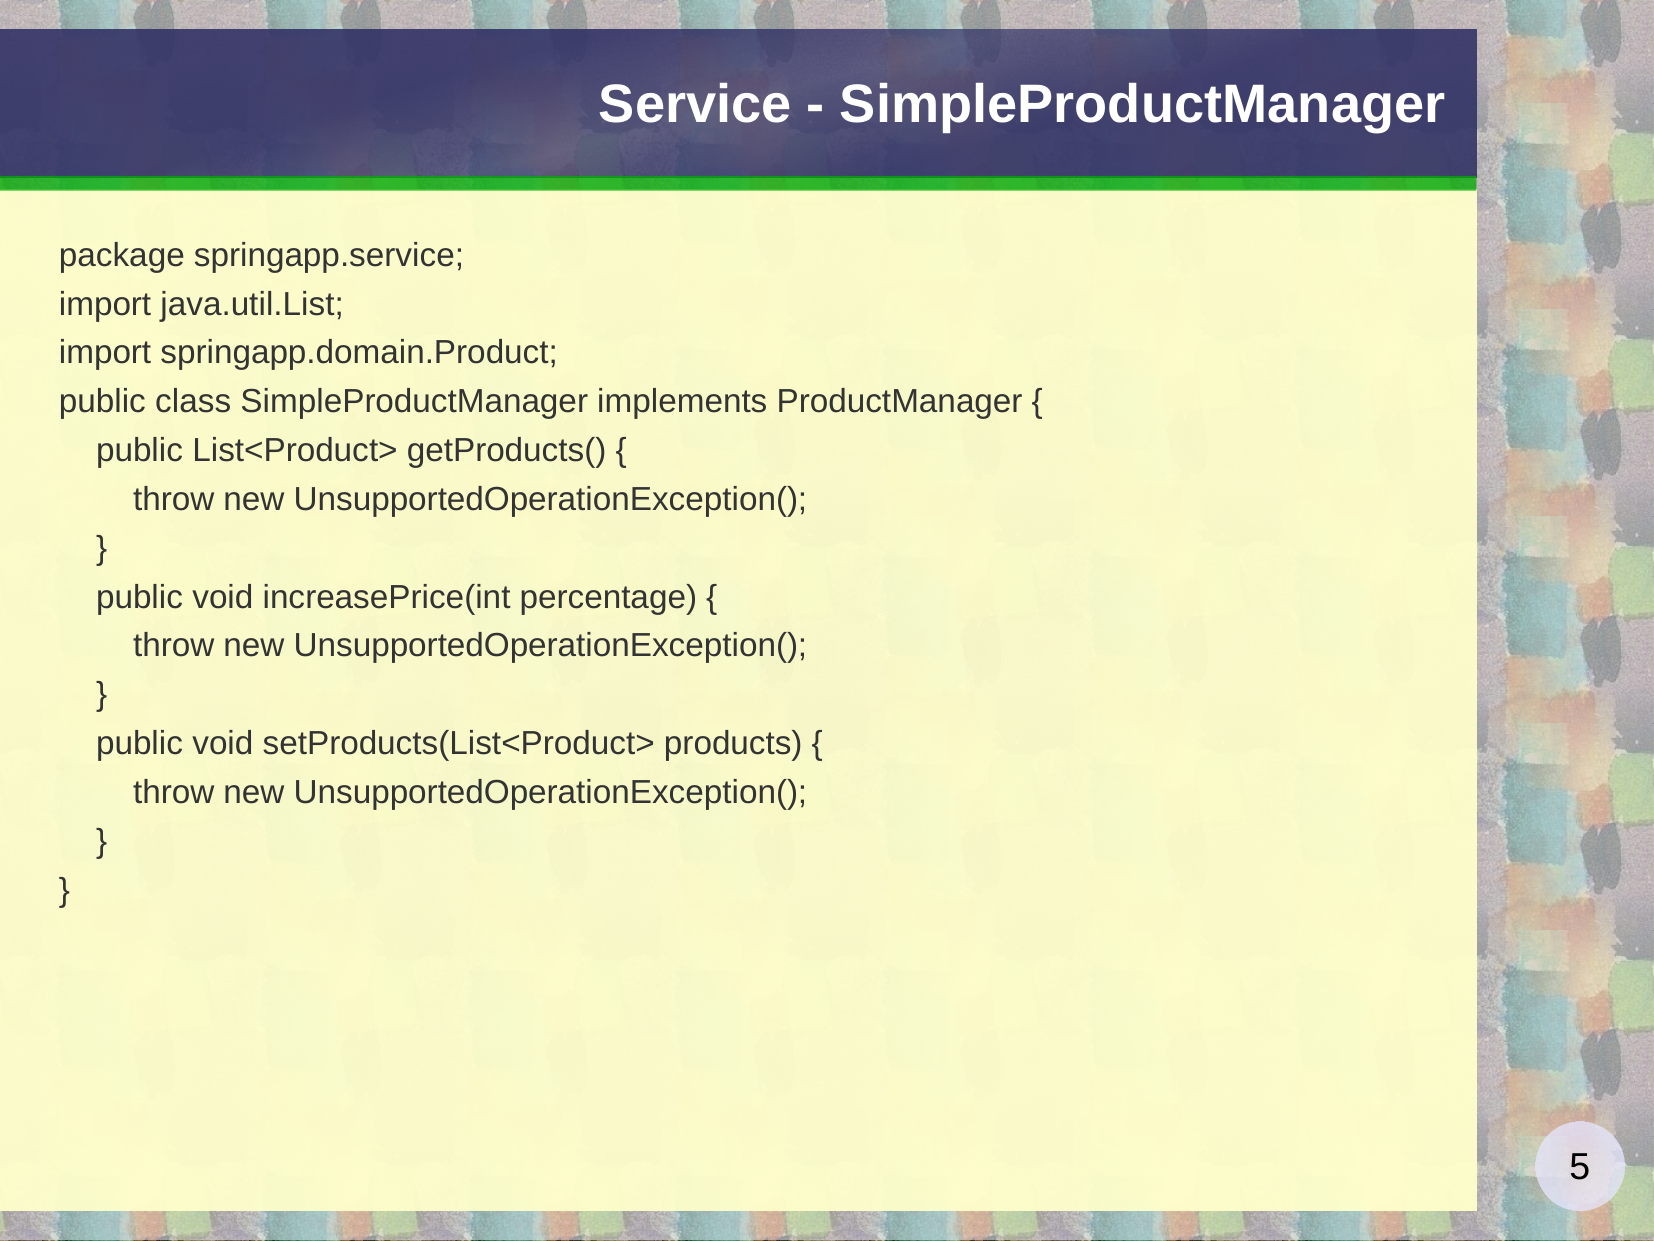

# Service - SimpleProductManager
package springapp.service;
import java.util.List;
import springapp.domain.Product;
public class SimpleProductManager implements ProductManager {
 public List<Product> getProducts() {
 throw new UnsupportedOperationException();
 }
 public void increasePrice(int percentage) {
 throw new UnsupportedOperationException();
 }
 public void setProducts(List<Product> products) {
 throw new UnsupportedOperationException();
 }
}